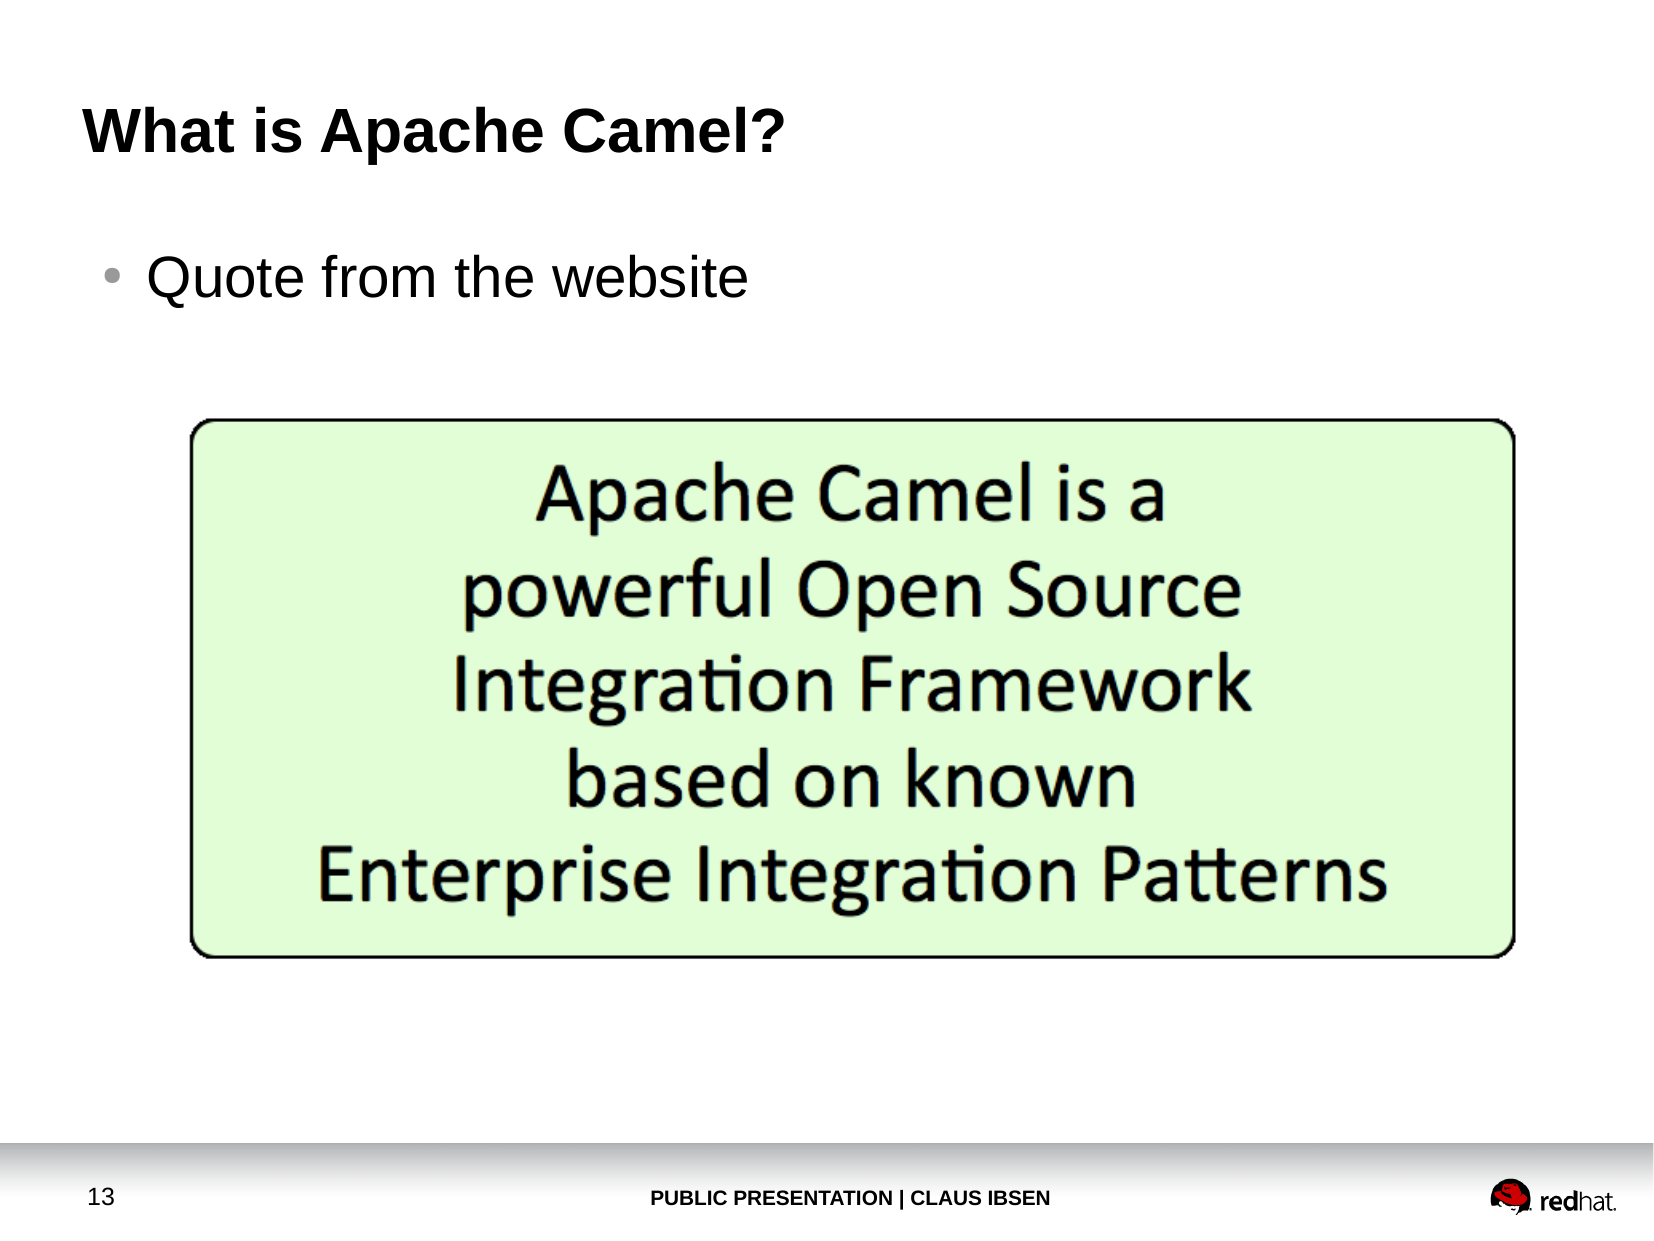

# What is Apache Camel?
Quote from the website